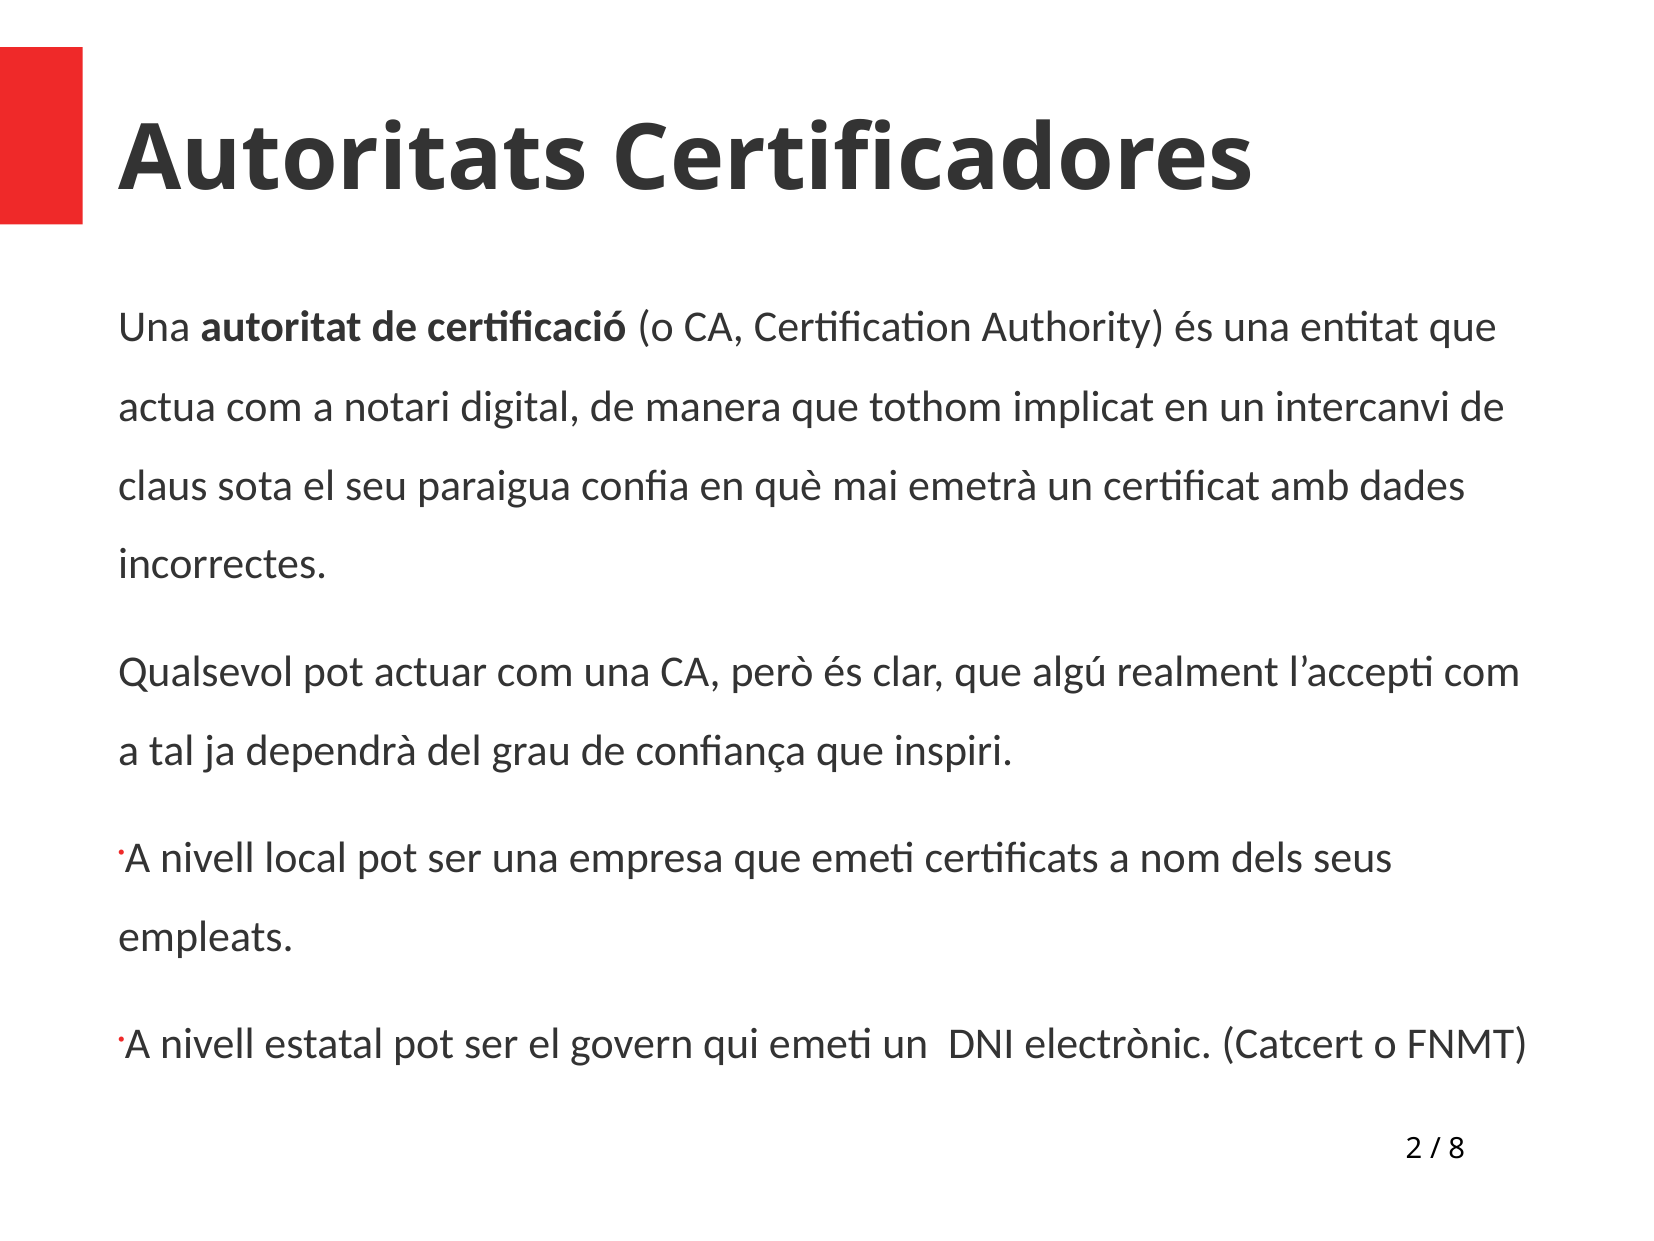

# Autoritats Certificadores
Una autoritat de certificació (o CA, Certification Authority) és una entitat que actua com a notari digital, de manera que tothom implicat en un intercanvi de claus sota el seu paraigua confia en què mai emetrà un certificat amb dades incorrectes.
Qualsevol pot actuar com una CA, però és clar, que algú realment l’accepti com a tal ja dependrà del grau de confiança que inspiri.
A nivell local pot ser una empresa que emeti certificats a nom dels seus empleats.
A nivell estatal pot ser el govern qui emeti un DNI electrònic. (Catcert o FNMT)